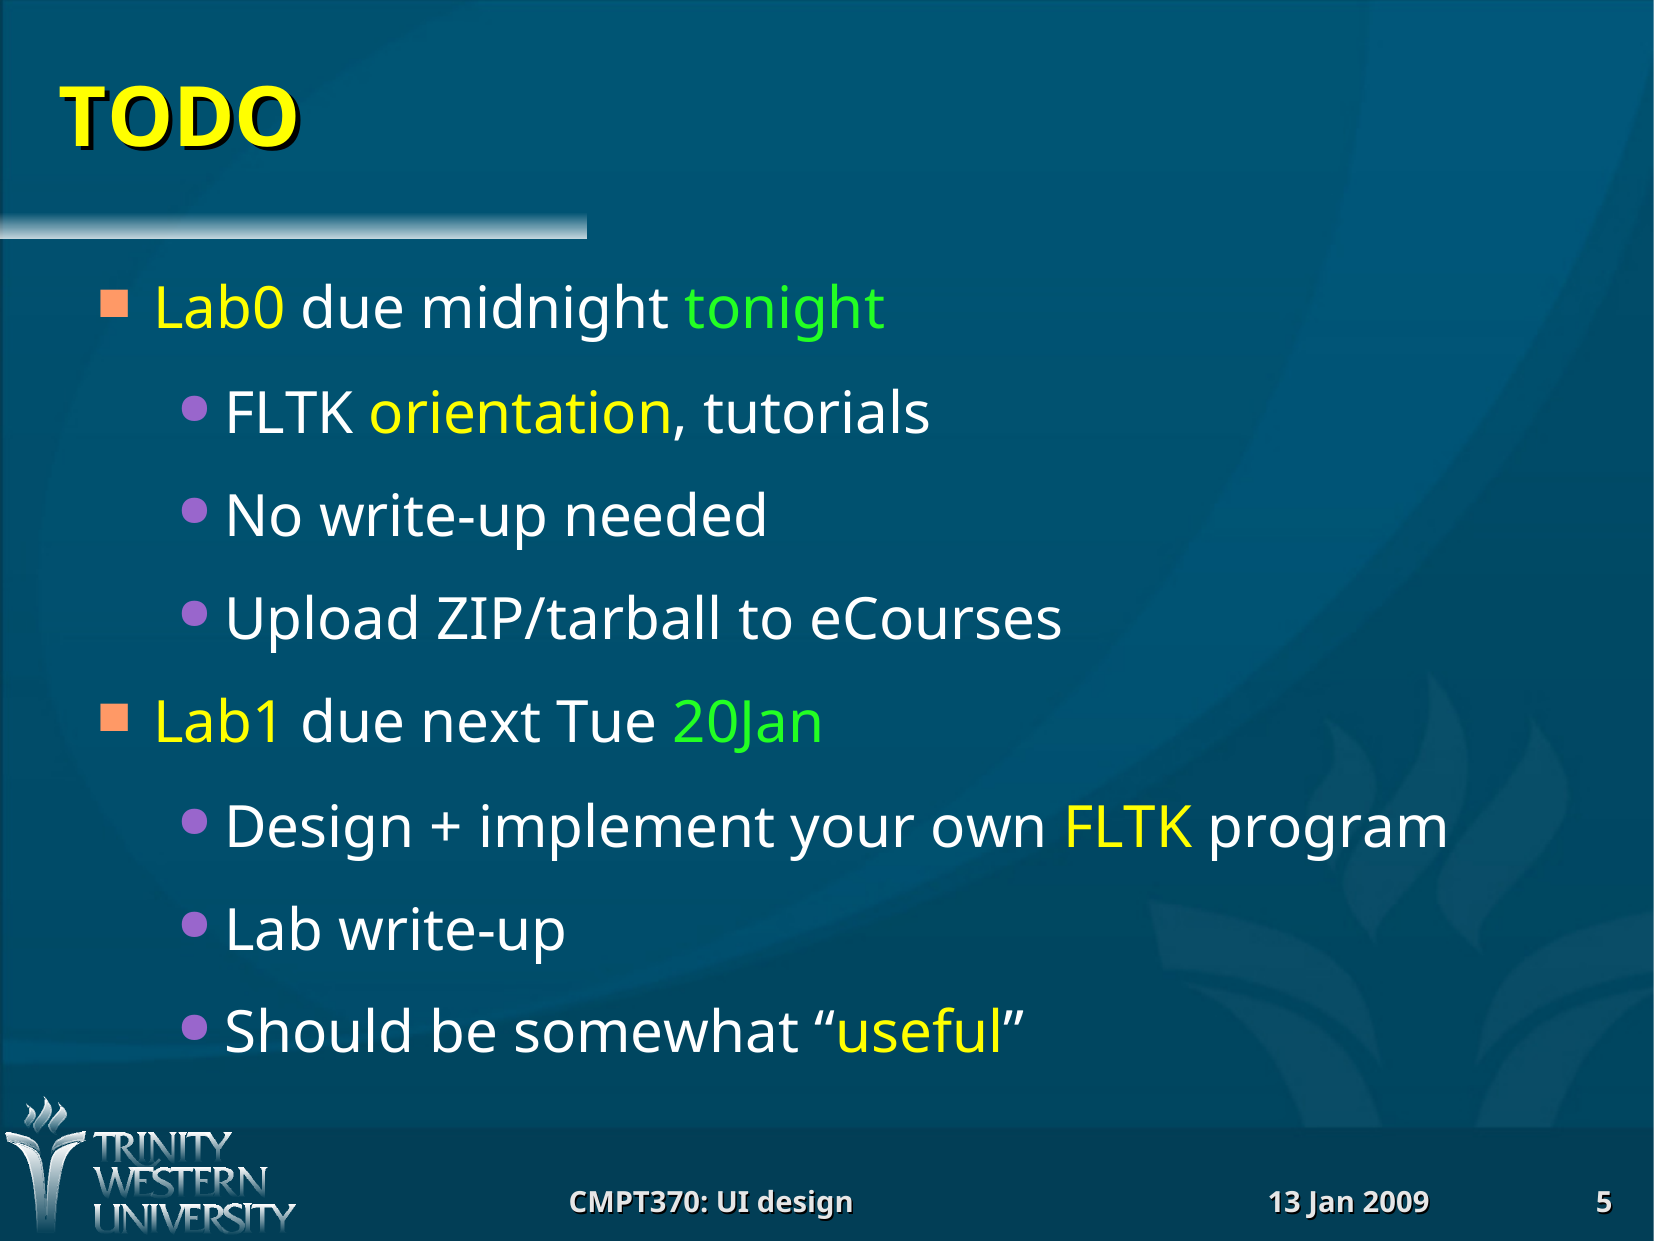

# TODO
Lab0 due midnight tonight
FLTK orientation, tutorials
No write-up needed
Upload ZIP/tarball to eCourses
Lab1 due next Tue 20Jan
Design + implement your own FLTK program
Lab write-up
Should be somewhat “useful”
CMPT370: UI design
13 Jan 2009
5